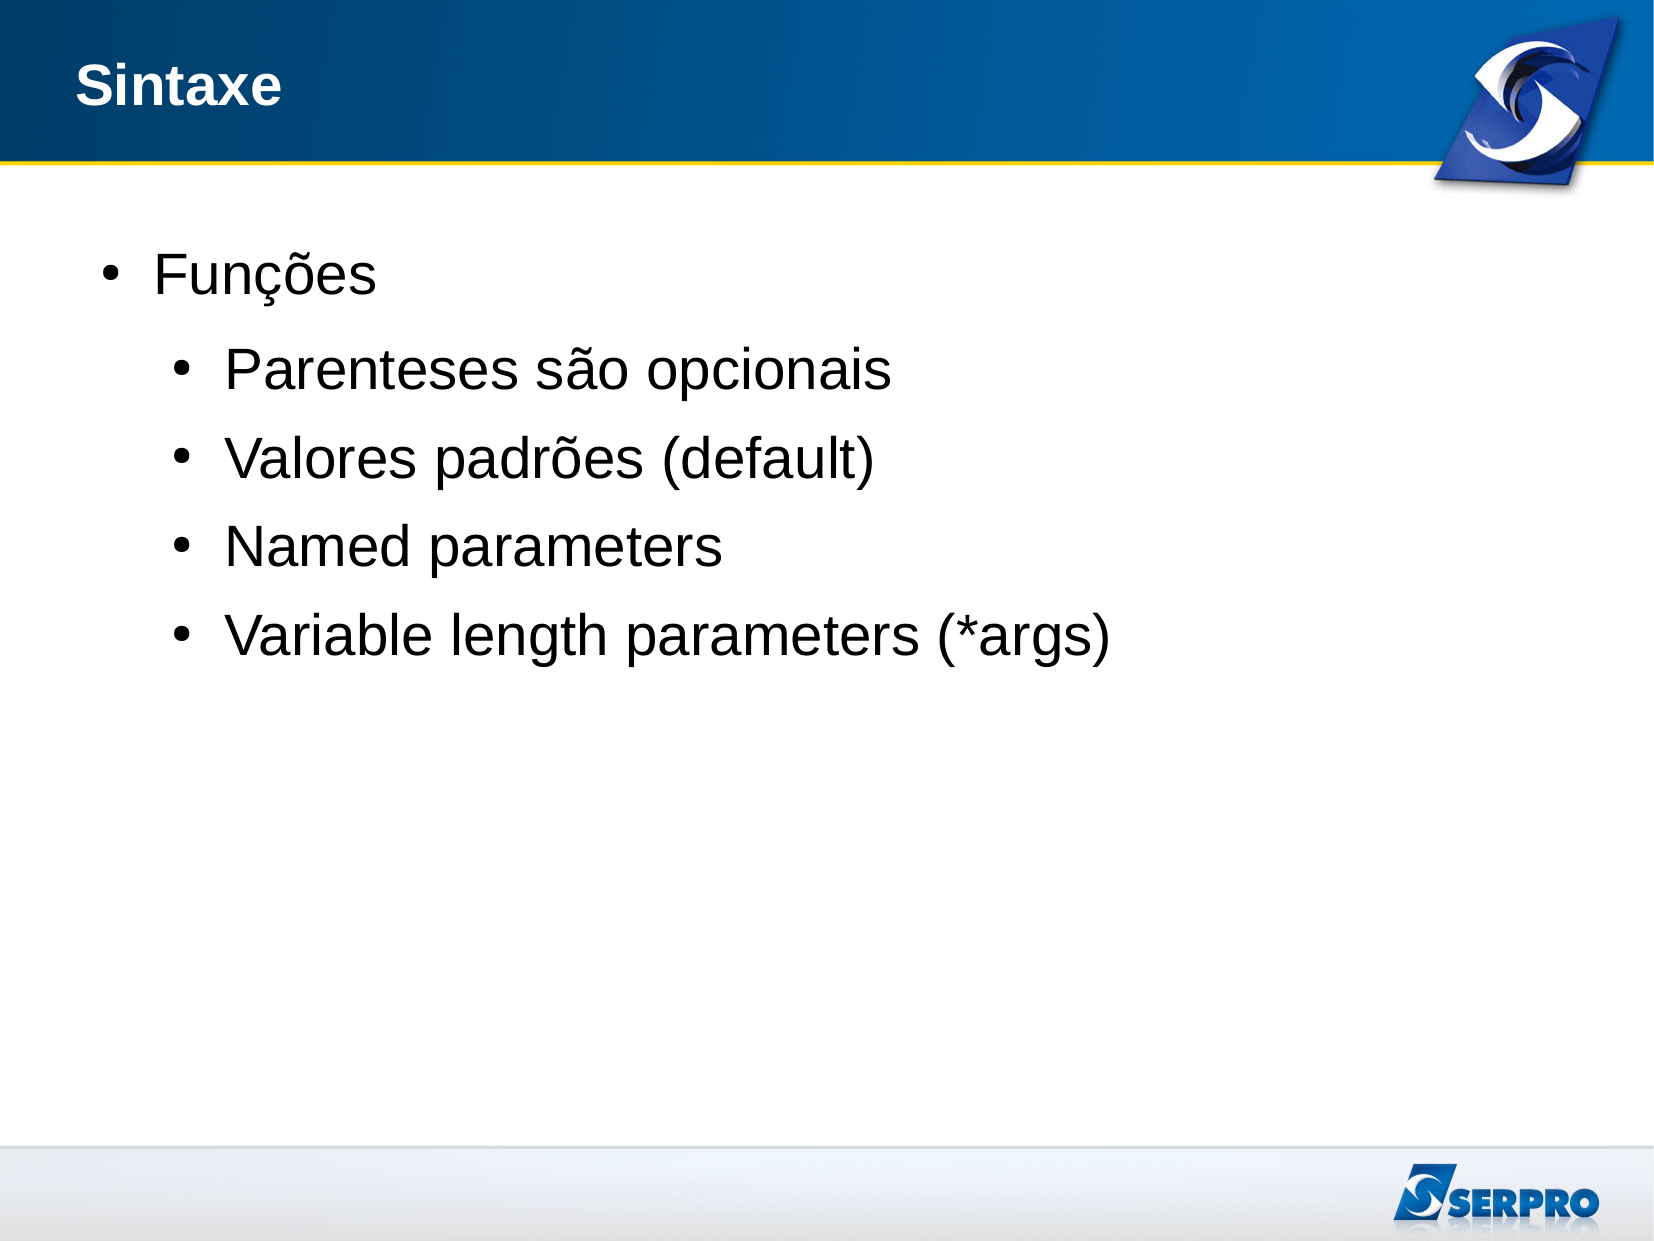

# Sintaxe
Funções
Parenteses são opcionais
Valores padrões (default)
Named parameters
Variable length parameters (*args)